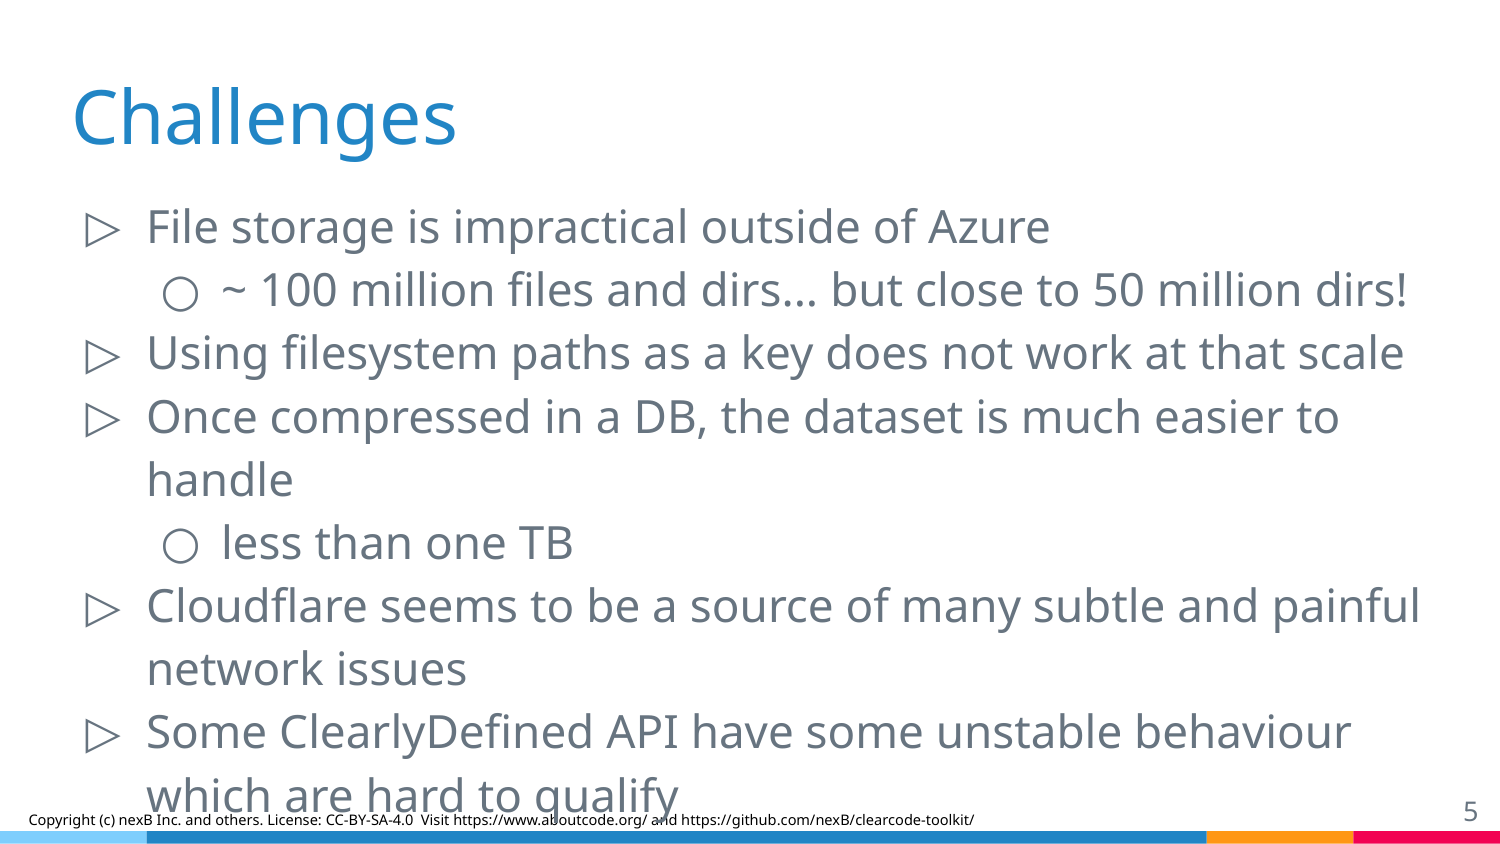

Challenges
# File storage is impractical outside of Azure
~ 100 million files and dirs... but close to 50 million dirs!
Using filesystem paths as a key does not work at that scale
Once compressed in a DB, the dataset is much easier to handle
less than one TB
Cloudflare seems to be a source of many subtle and painful network issues
Some ClearlyDefined API have some unstable behaviour which are hard to qualify